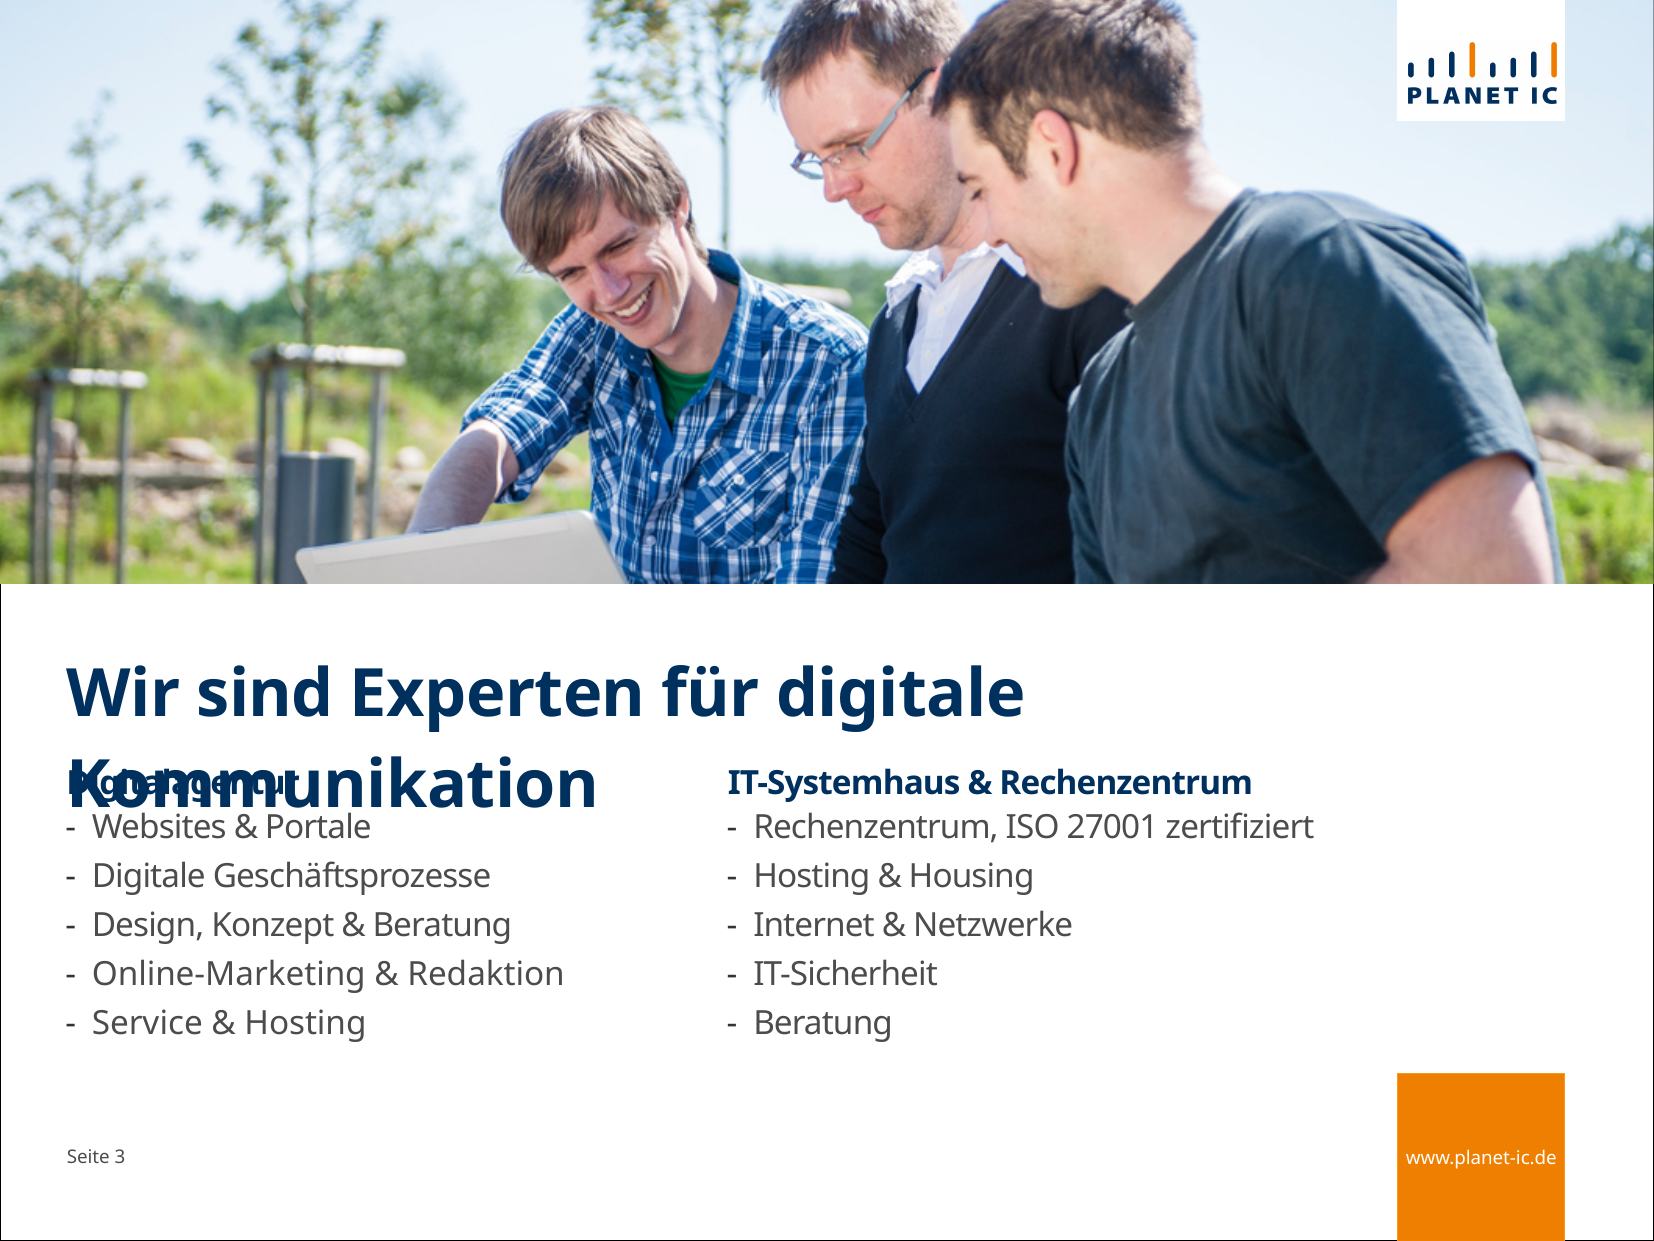

Digitalagentur
IT-Systemhaus & Rechenzentrum
Websites & Portale
Digitale Geschäftsprozesse
Design, Konzept & Beratung
Online-Marketing & Redaktion
Service & Hosting
Rechenzentrum, ISO 27001 zertifiziert
Hosting & Housing
Internet & Netzwerke
IT-Sicherheit
Beratung